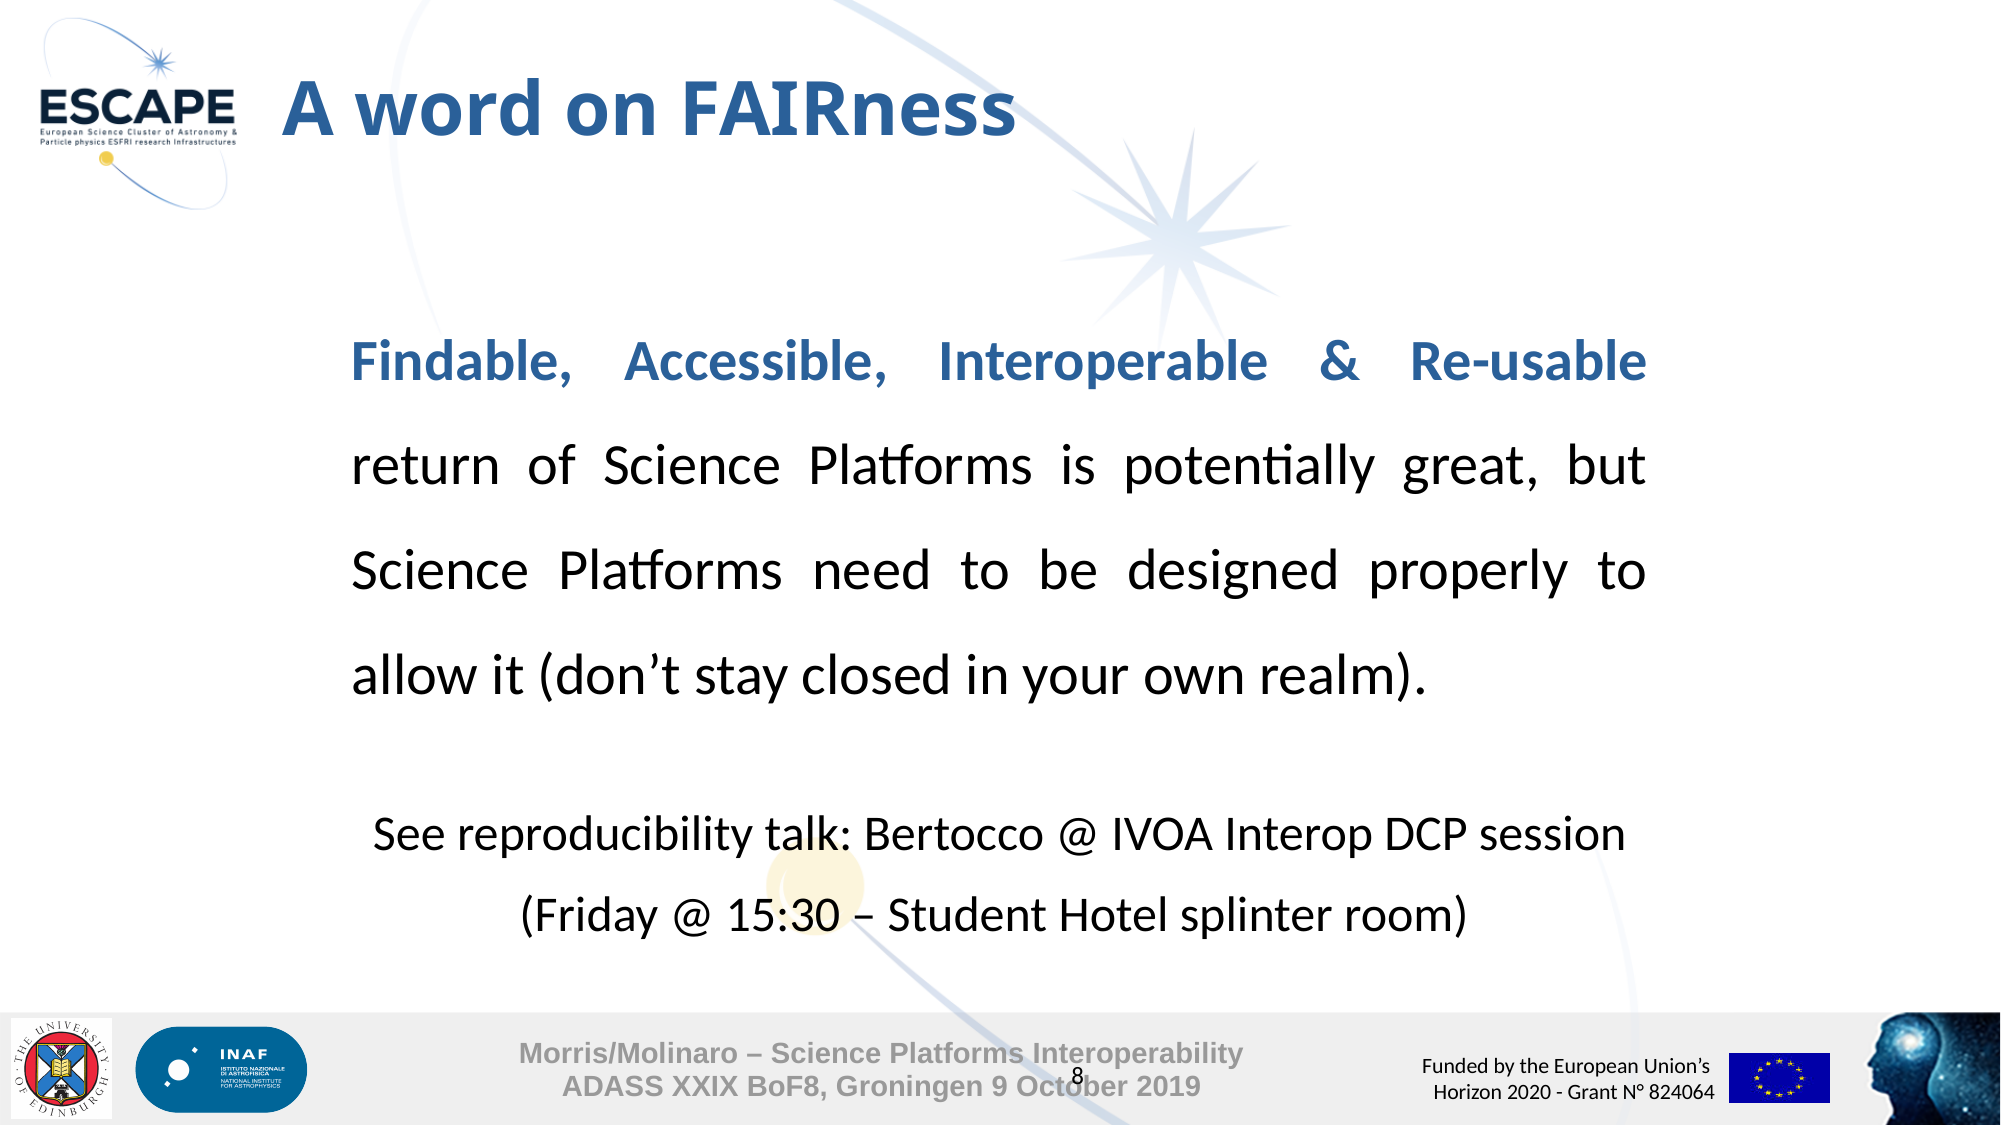

# A word on FAIRness
Findable, Accessible, Interoperable & Re-usable return of Science Platforms is potentially great, but Science Platforms need to be designed properly to allow it (don’t stay closed in your own realm).
See reproducibility talk: Bertocco @ IVOA Interop DCP session
(Friday @ 15:30 – Student Hotel splinter room)